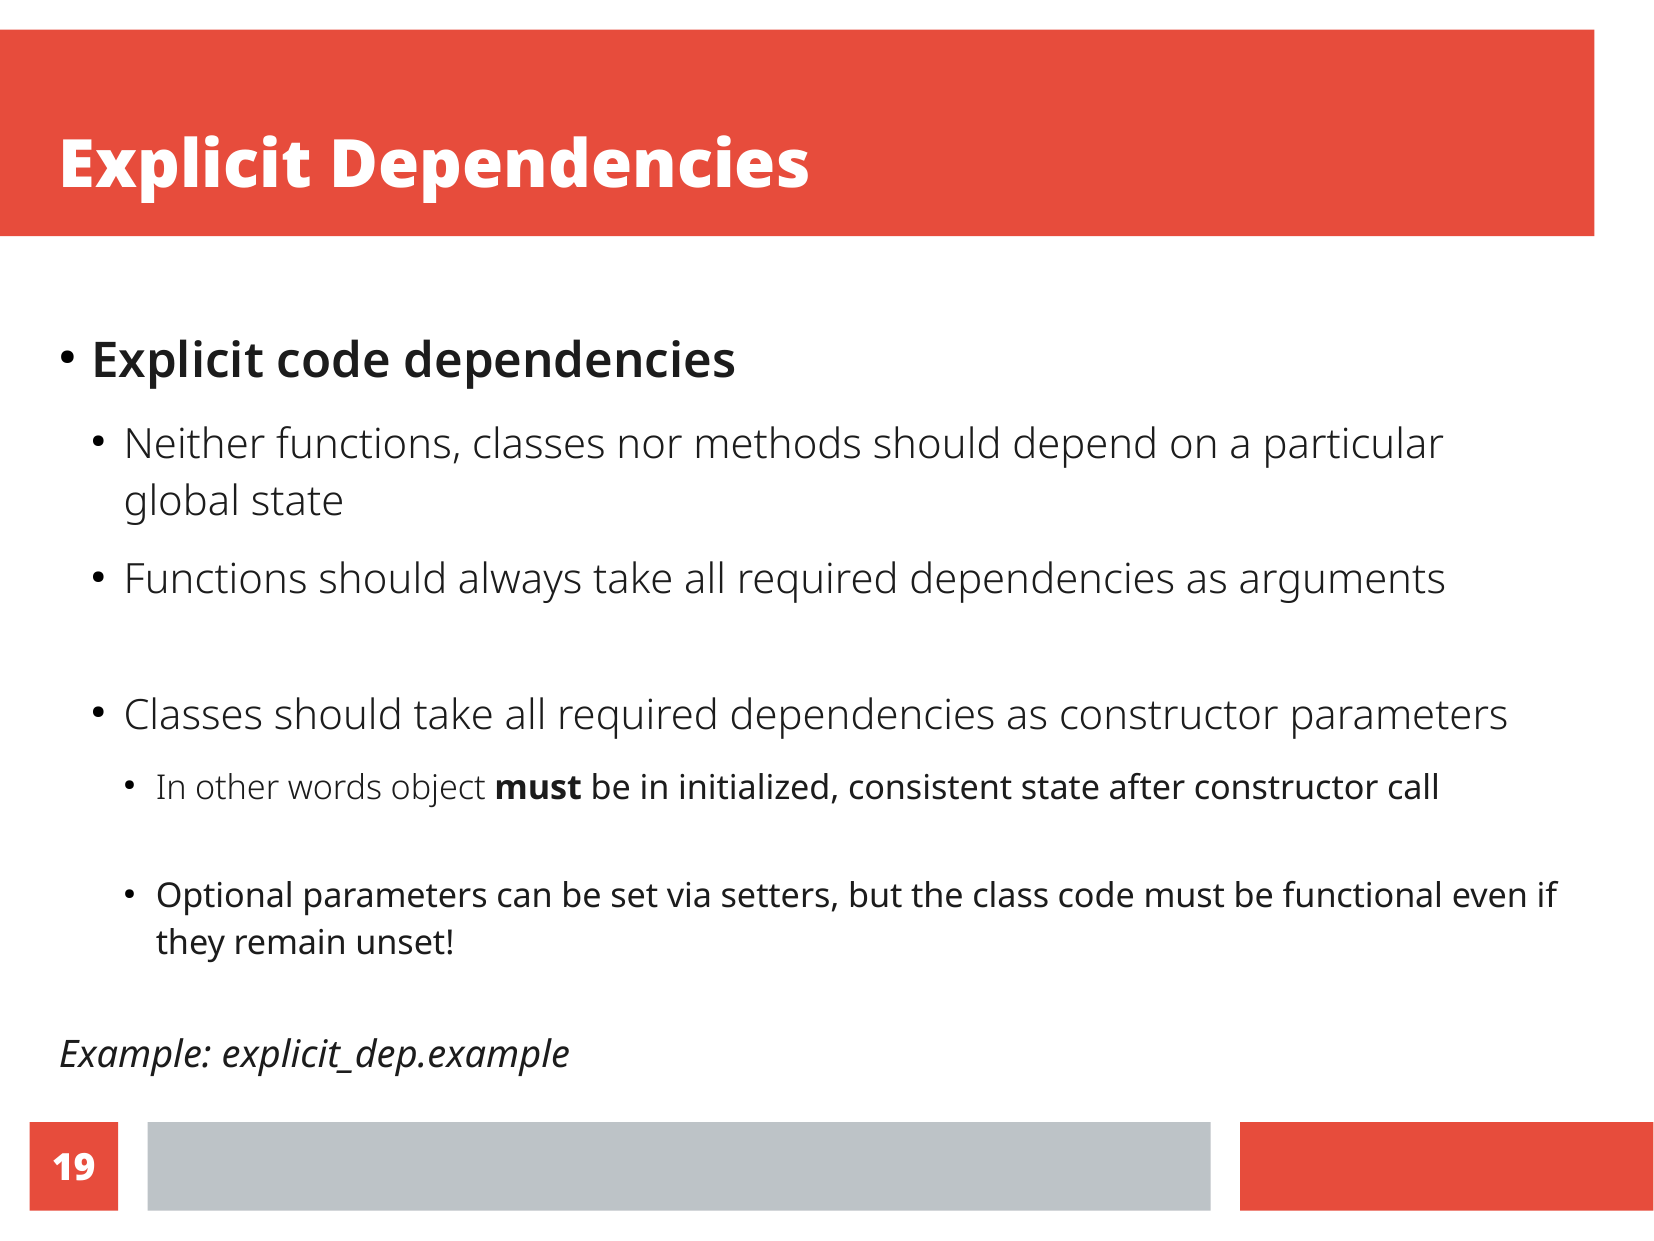

# Explicit Dependencies
Explicit code dependencies
Neither functions, classes nor methods should depend on a particular global state
Functions should always take all required dependencies as arguments
Classes should take all required dependencies as constructor parameters
In other words object must be in initialized, consistent state after constructor call
Optional parameters can be set via setters, but the class code must be functional even if they remain unset!
Example: explicit_dep.example
19